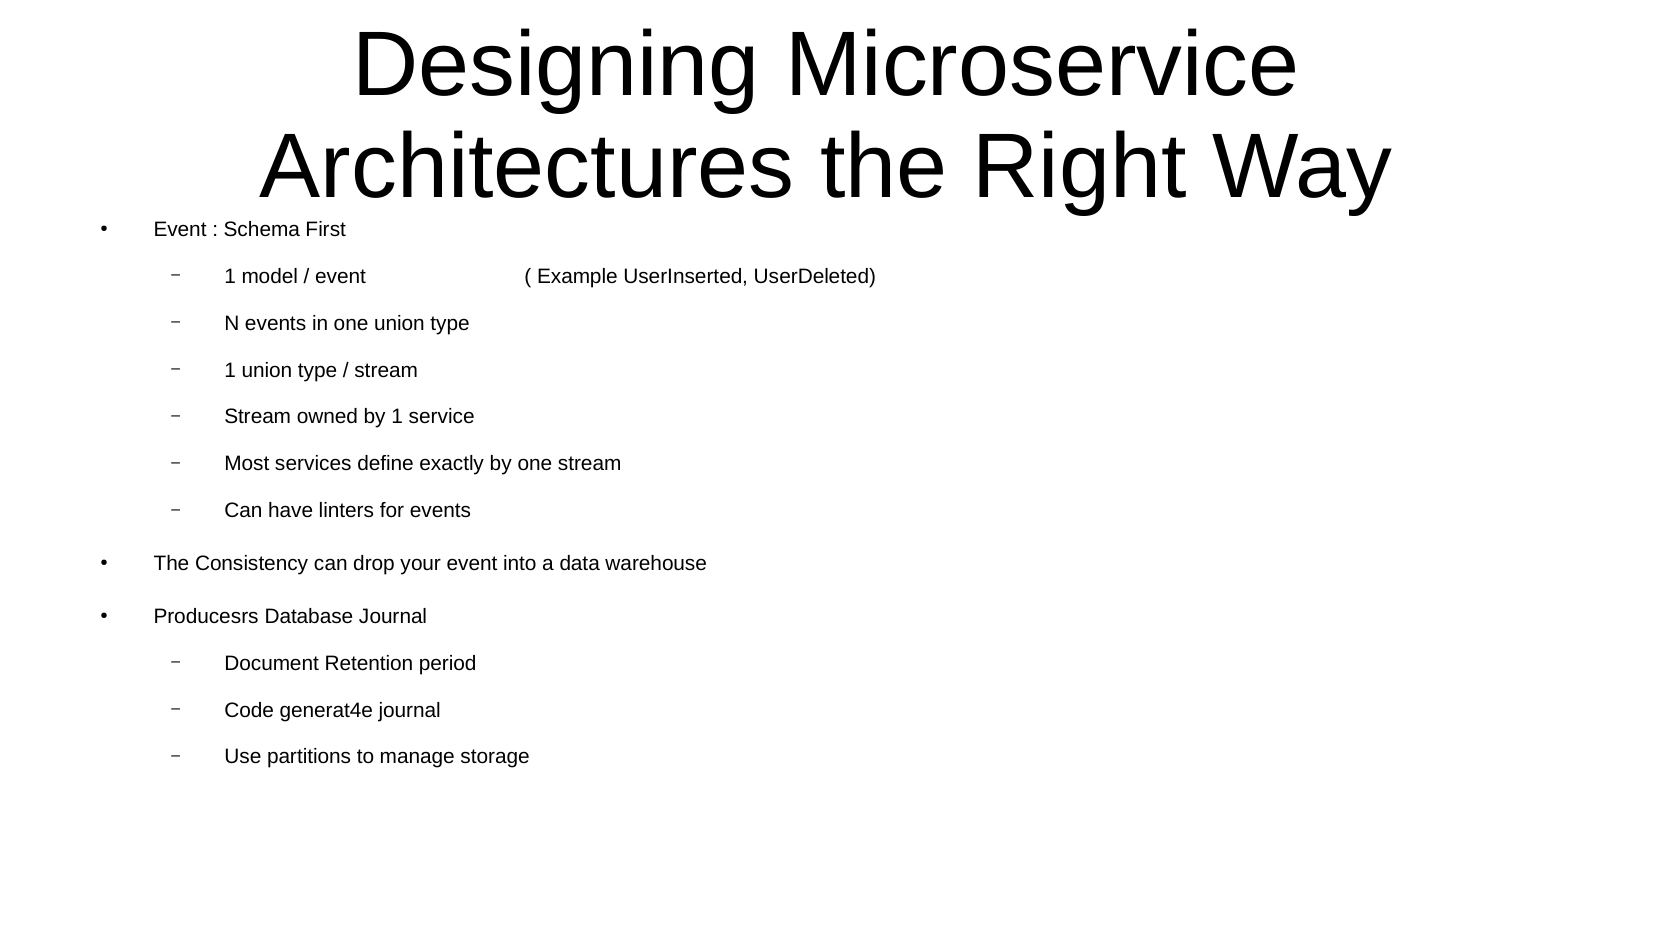

# Designing Microservice Architectures the Right Way
Event : Schema First
1 model / event			( Example UserInserted, UserDeleted)
N events in one union type
1 union type / stream
Stream owned by 1 service
Most services define exactly by one stream
Can have linters for events
The Consistency can drop your event into a data warehouse
Producesrs Database Journal
Document Retention period
Code generat4e journal
Use partitions to manage storage